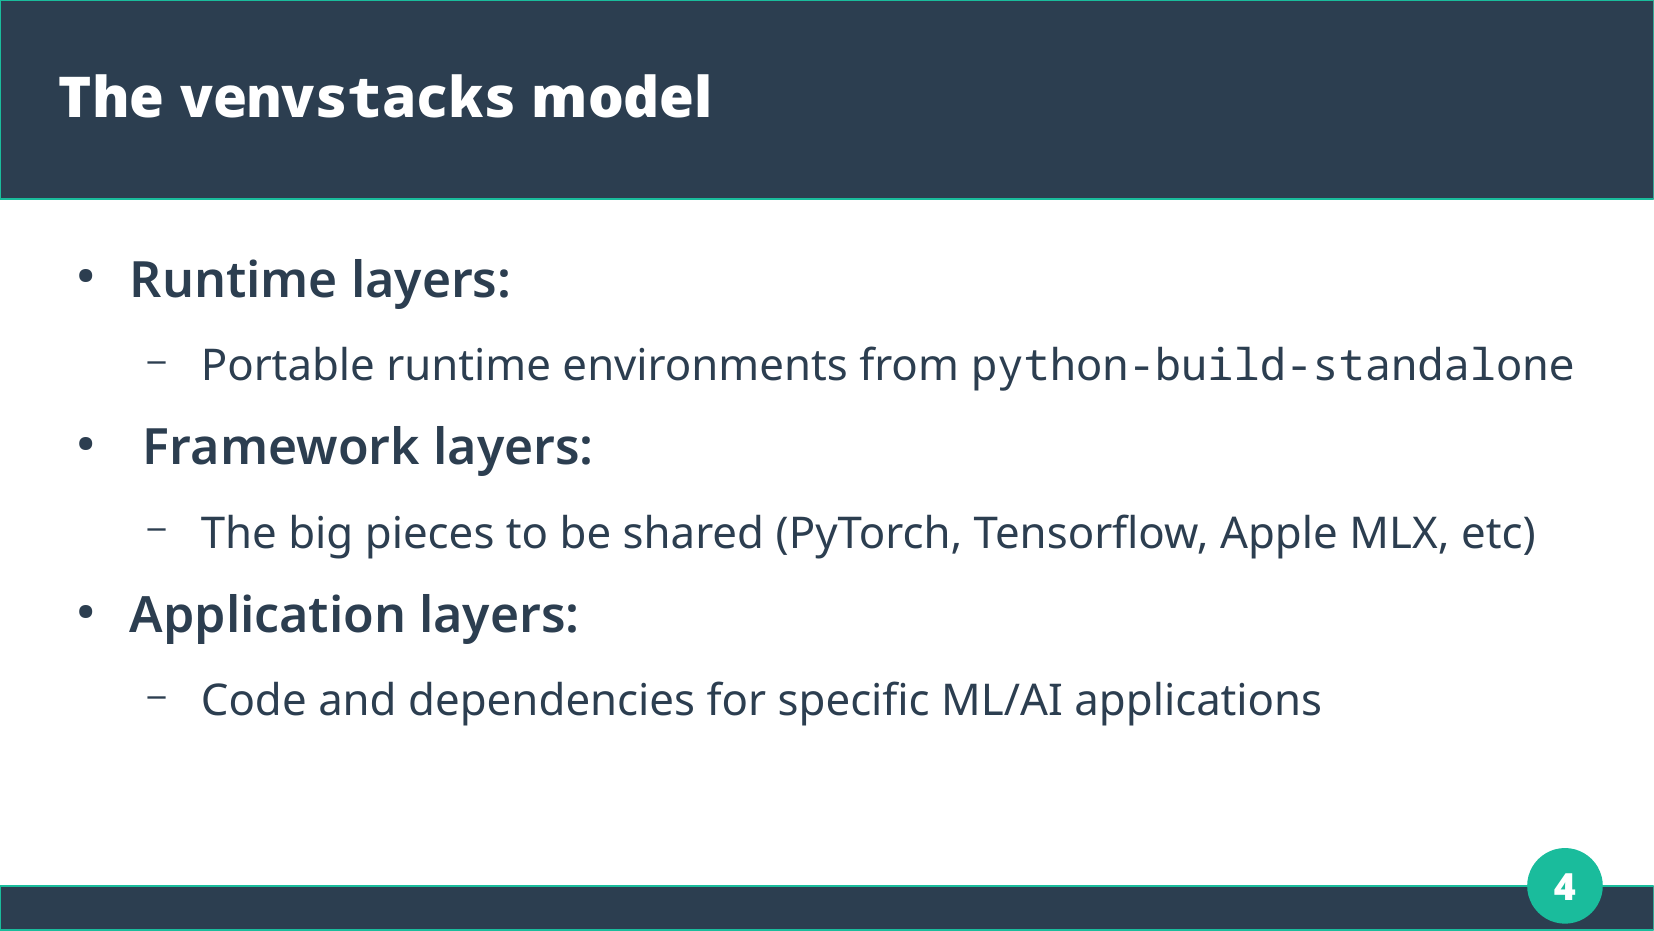

# The venvstacks model
Runtime layers:
Portable runtime environments from python-build-standalone
 Framework layers:
The big pieces to be shared (PyTorch, Tensorflow, Apple MLX, etc)
Application layers:
Code and dependencies for specific ML/AI applications
4